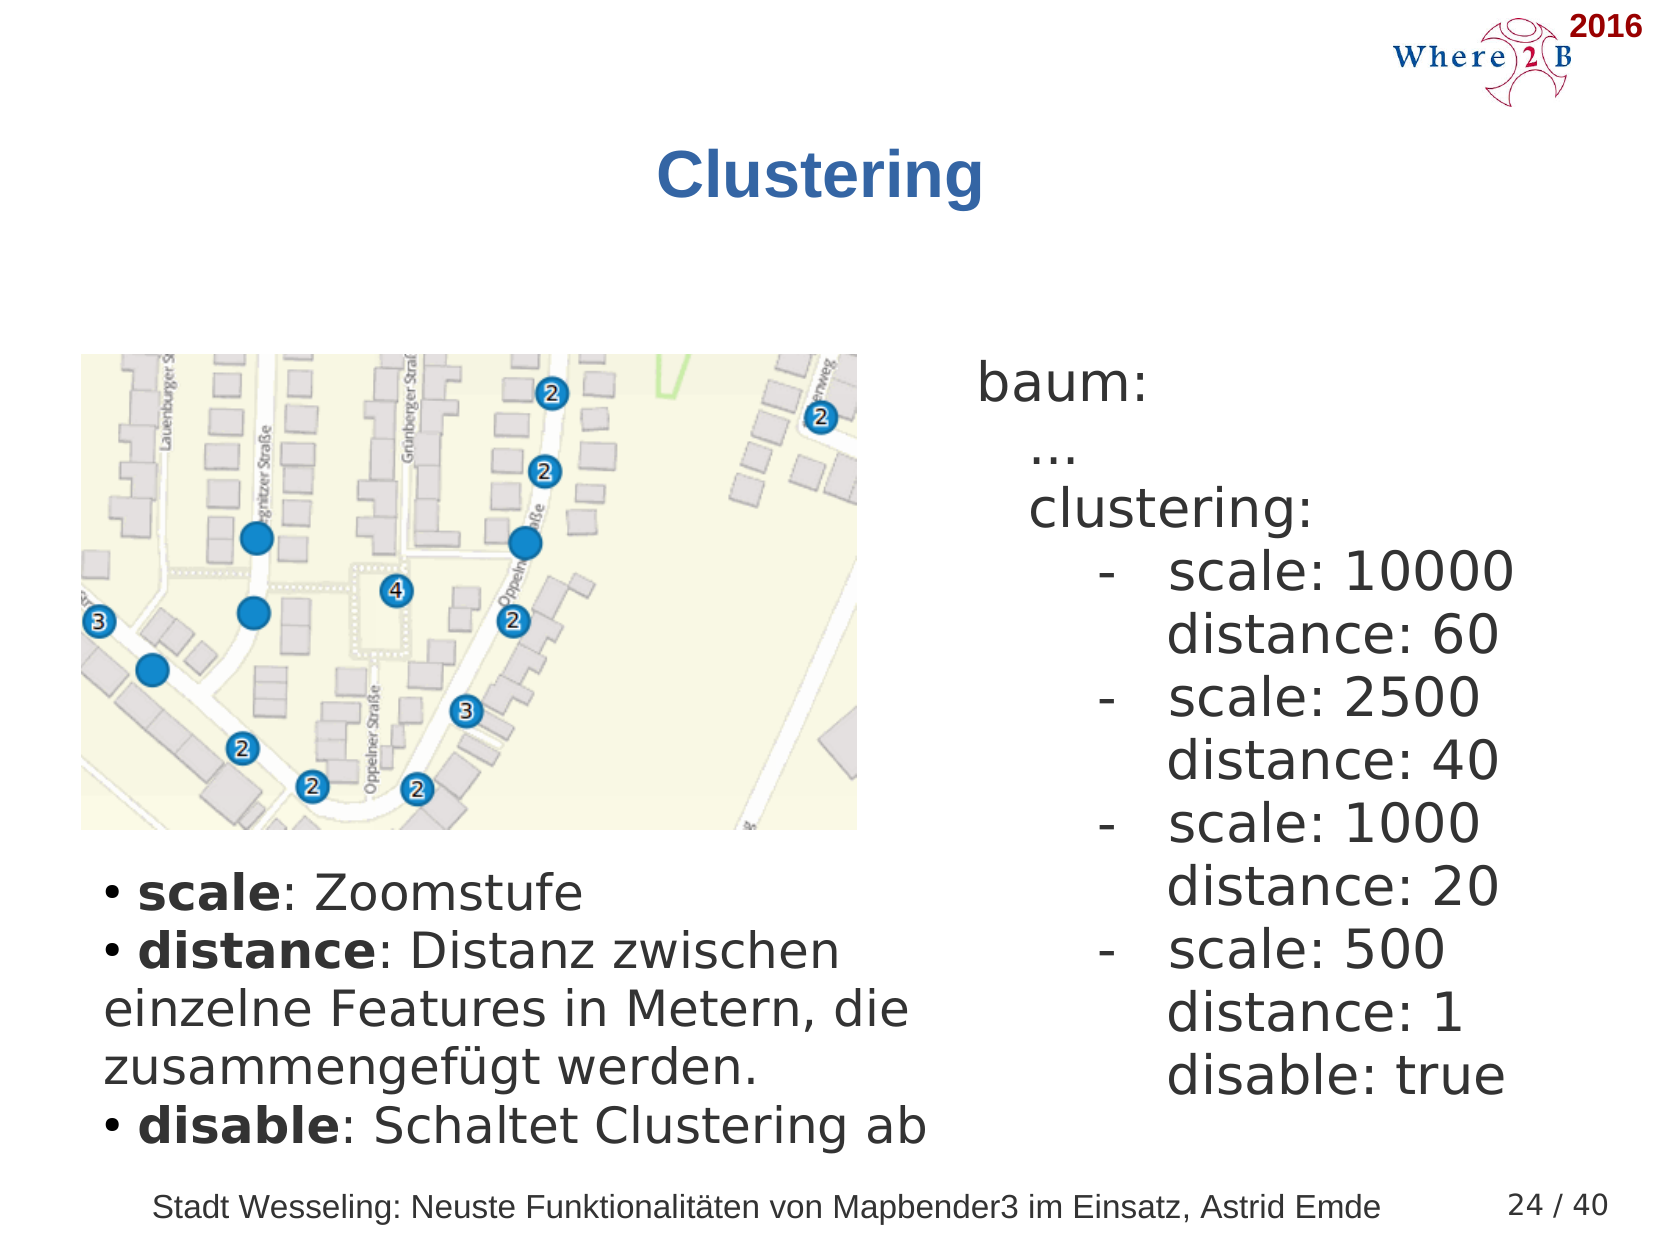

# Clustering
 baum:
 ...
 clustering:
 - scale: 10000
 distance: 60
 - scale: 2500
 distance: 40
 - scale: 1000
 distance: 20
 - scale: 500
 distance: 1
 disable: true
 scale: Zoomstufe
 distance: Distanz zwischen einzelne Features in Metern, die zusammengefügt werden.
 disable: Schaltet Clustering ab